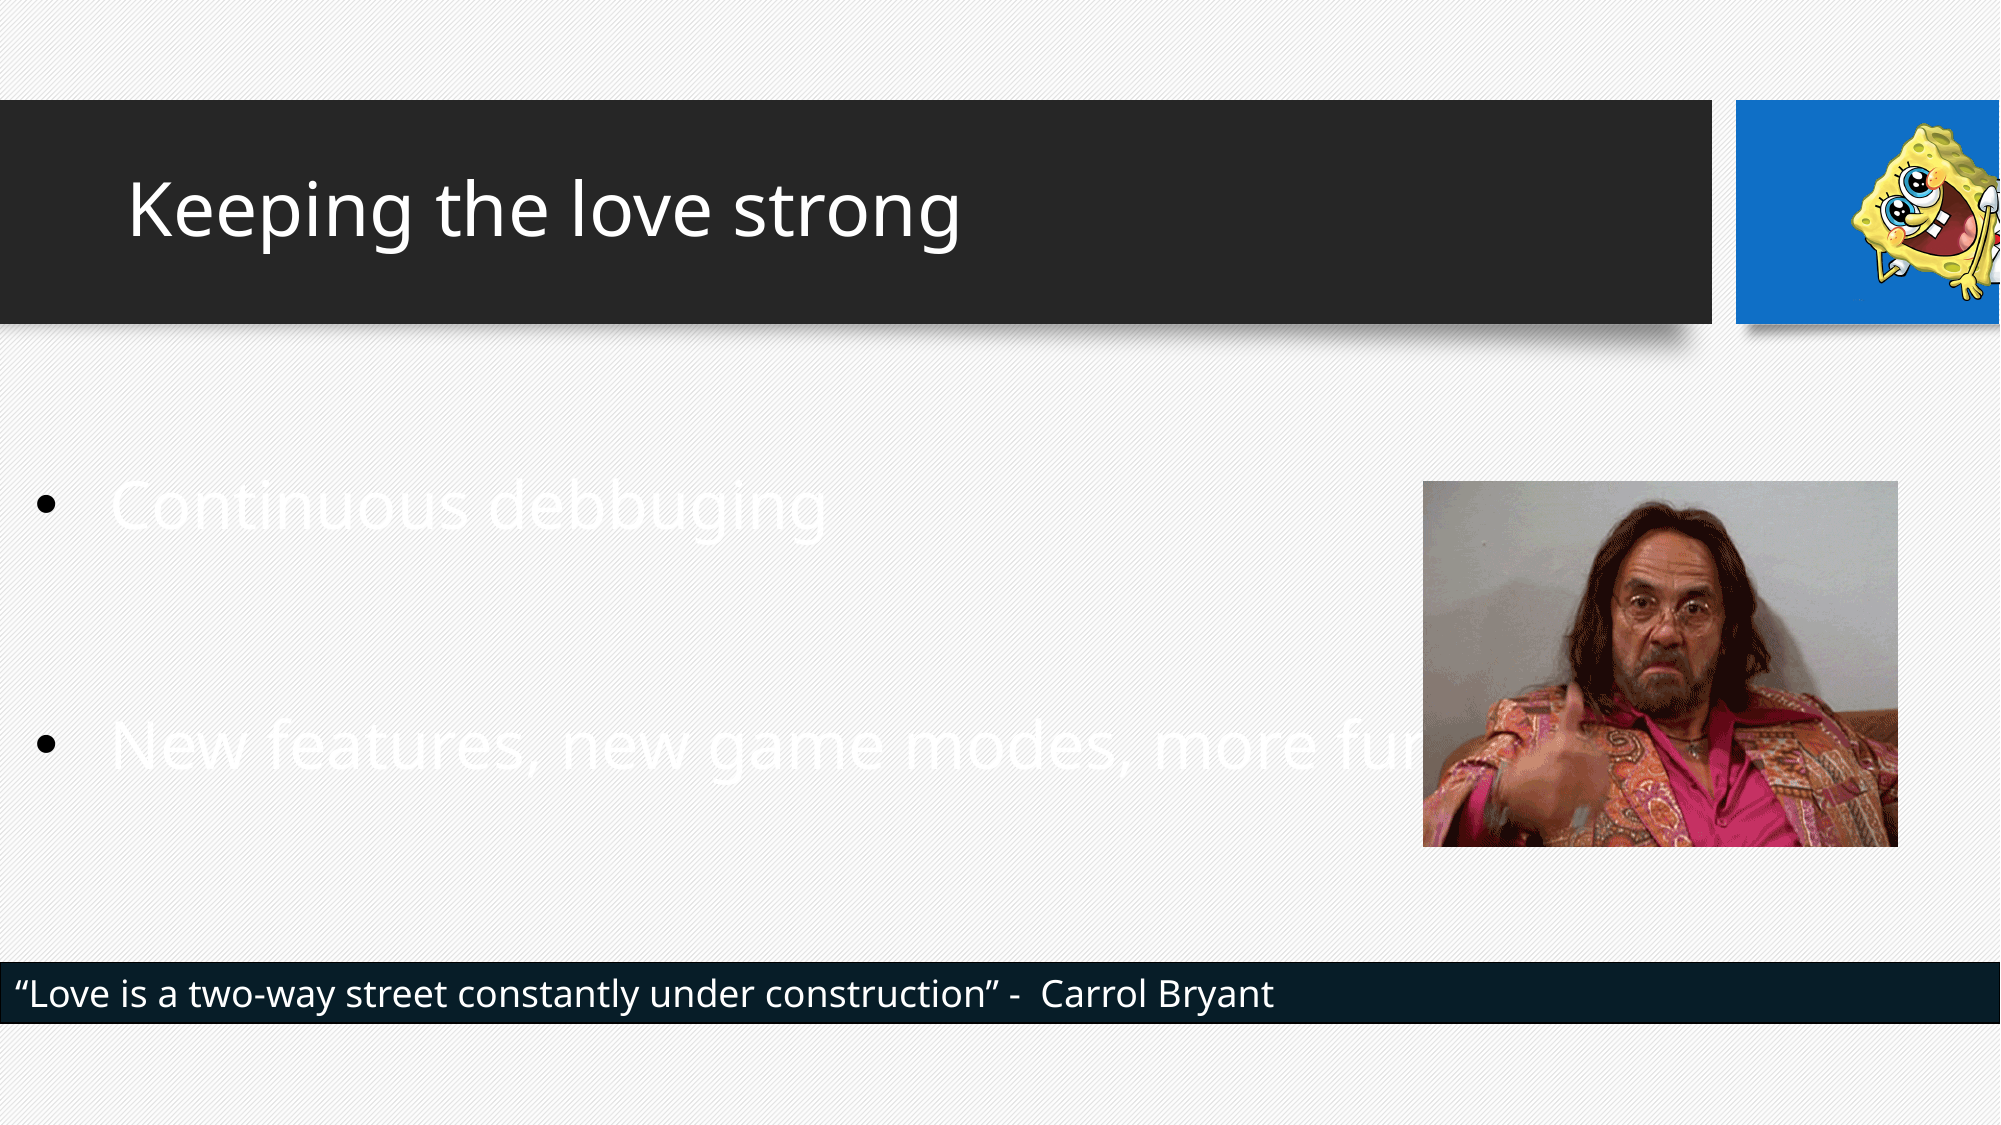

# Keeping the love strong
Continuous debbuging
New features, new game modes, more fun
“Love is a two-way street constantly under construction” - Carrol Bryant